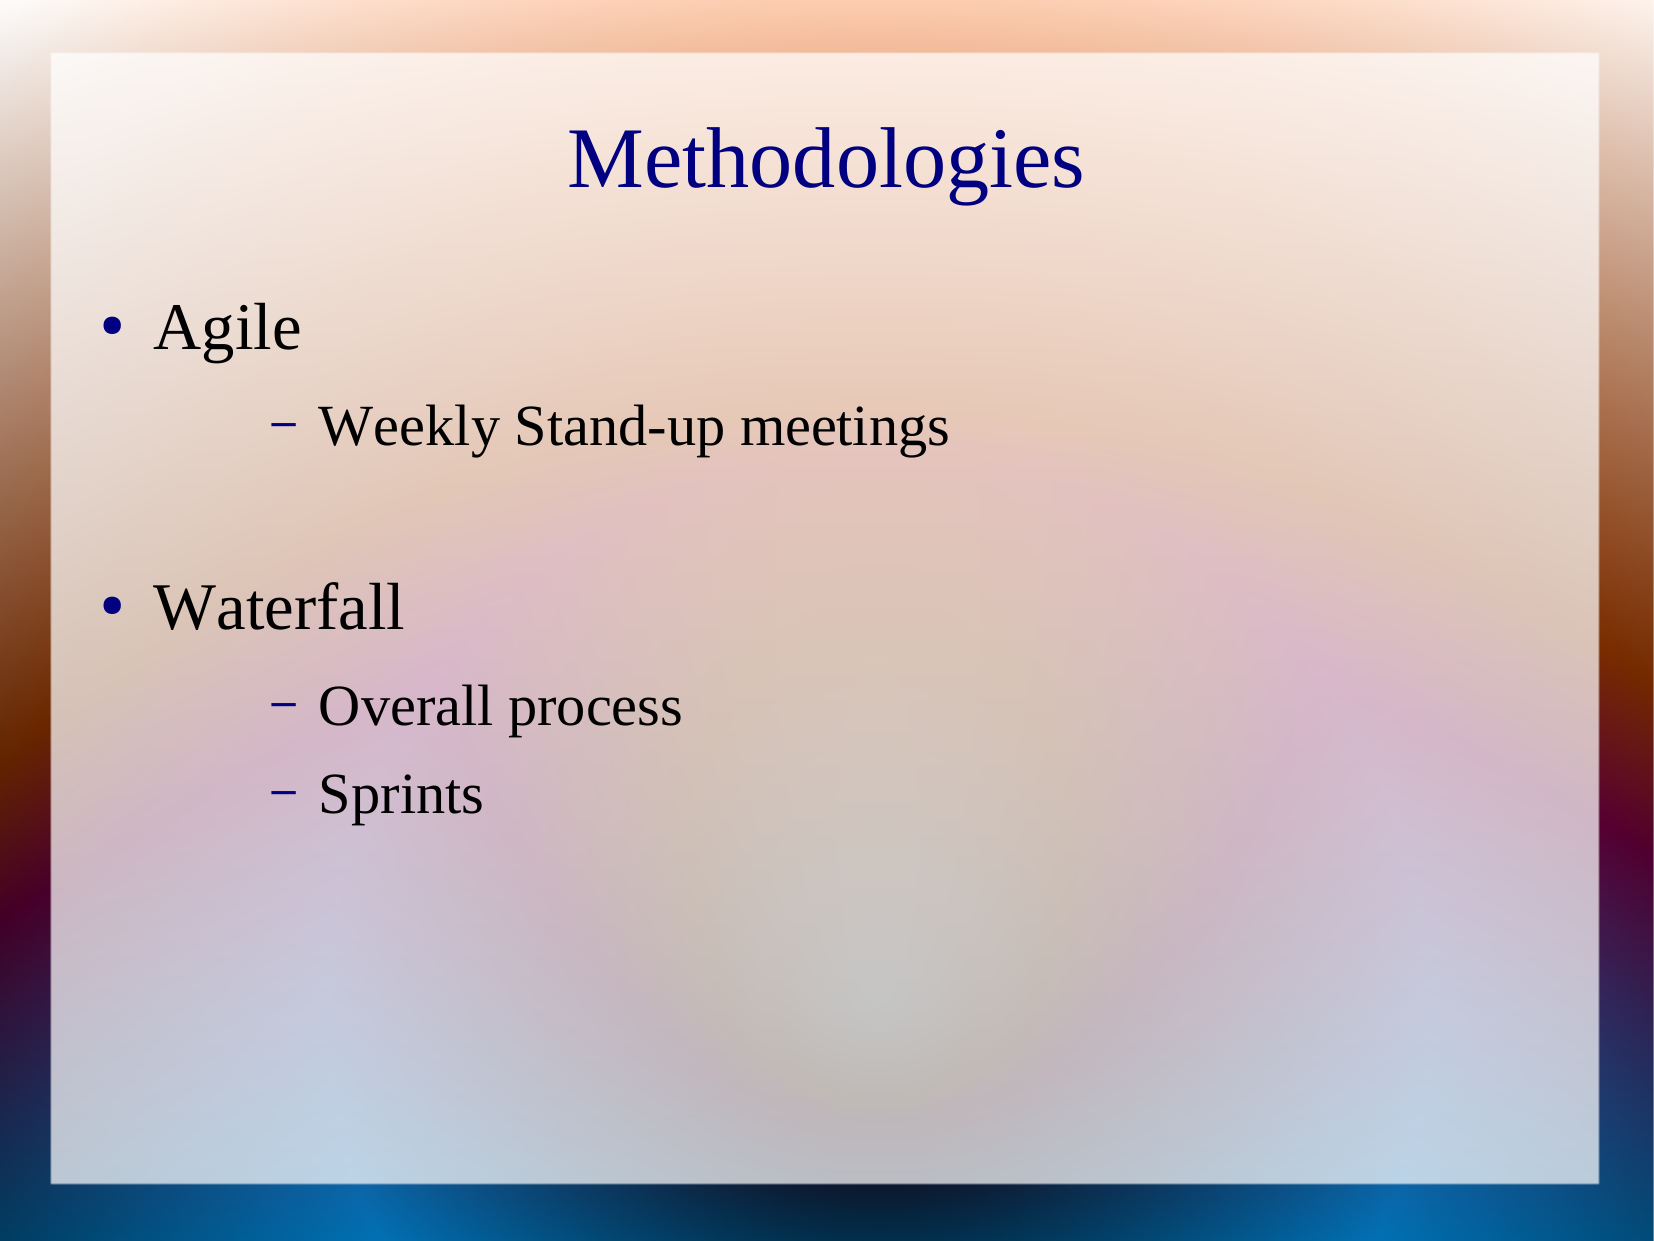

# Methodologies
Agile
Weekly Stand-up meetings
Waterfall
Overall process
Sprints